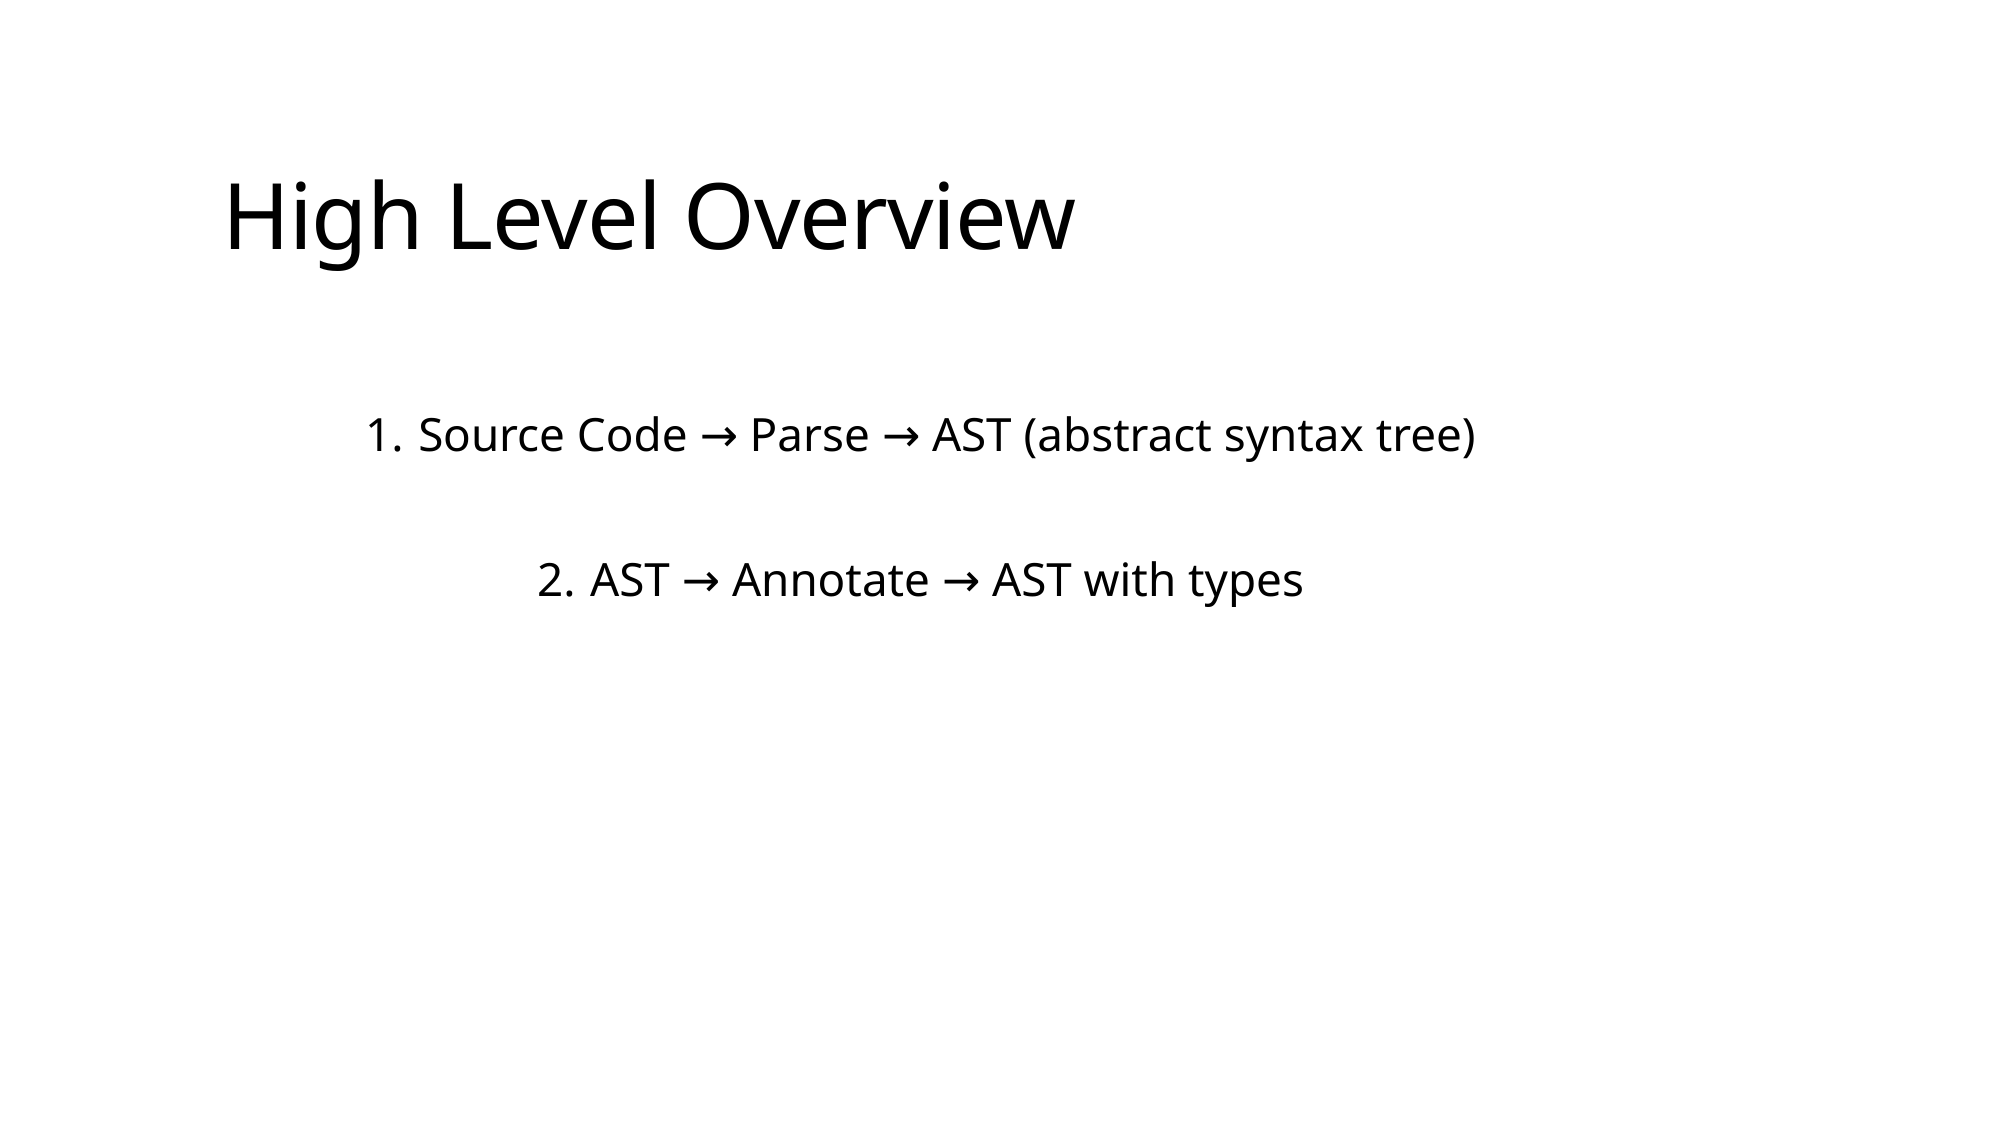

# High Level Overview
Source Code → Parse → AST (abstract syntax tree)
AST → Annotate → AST with types